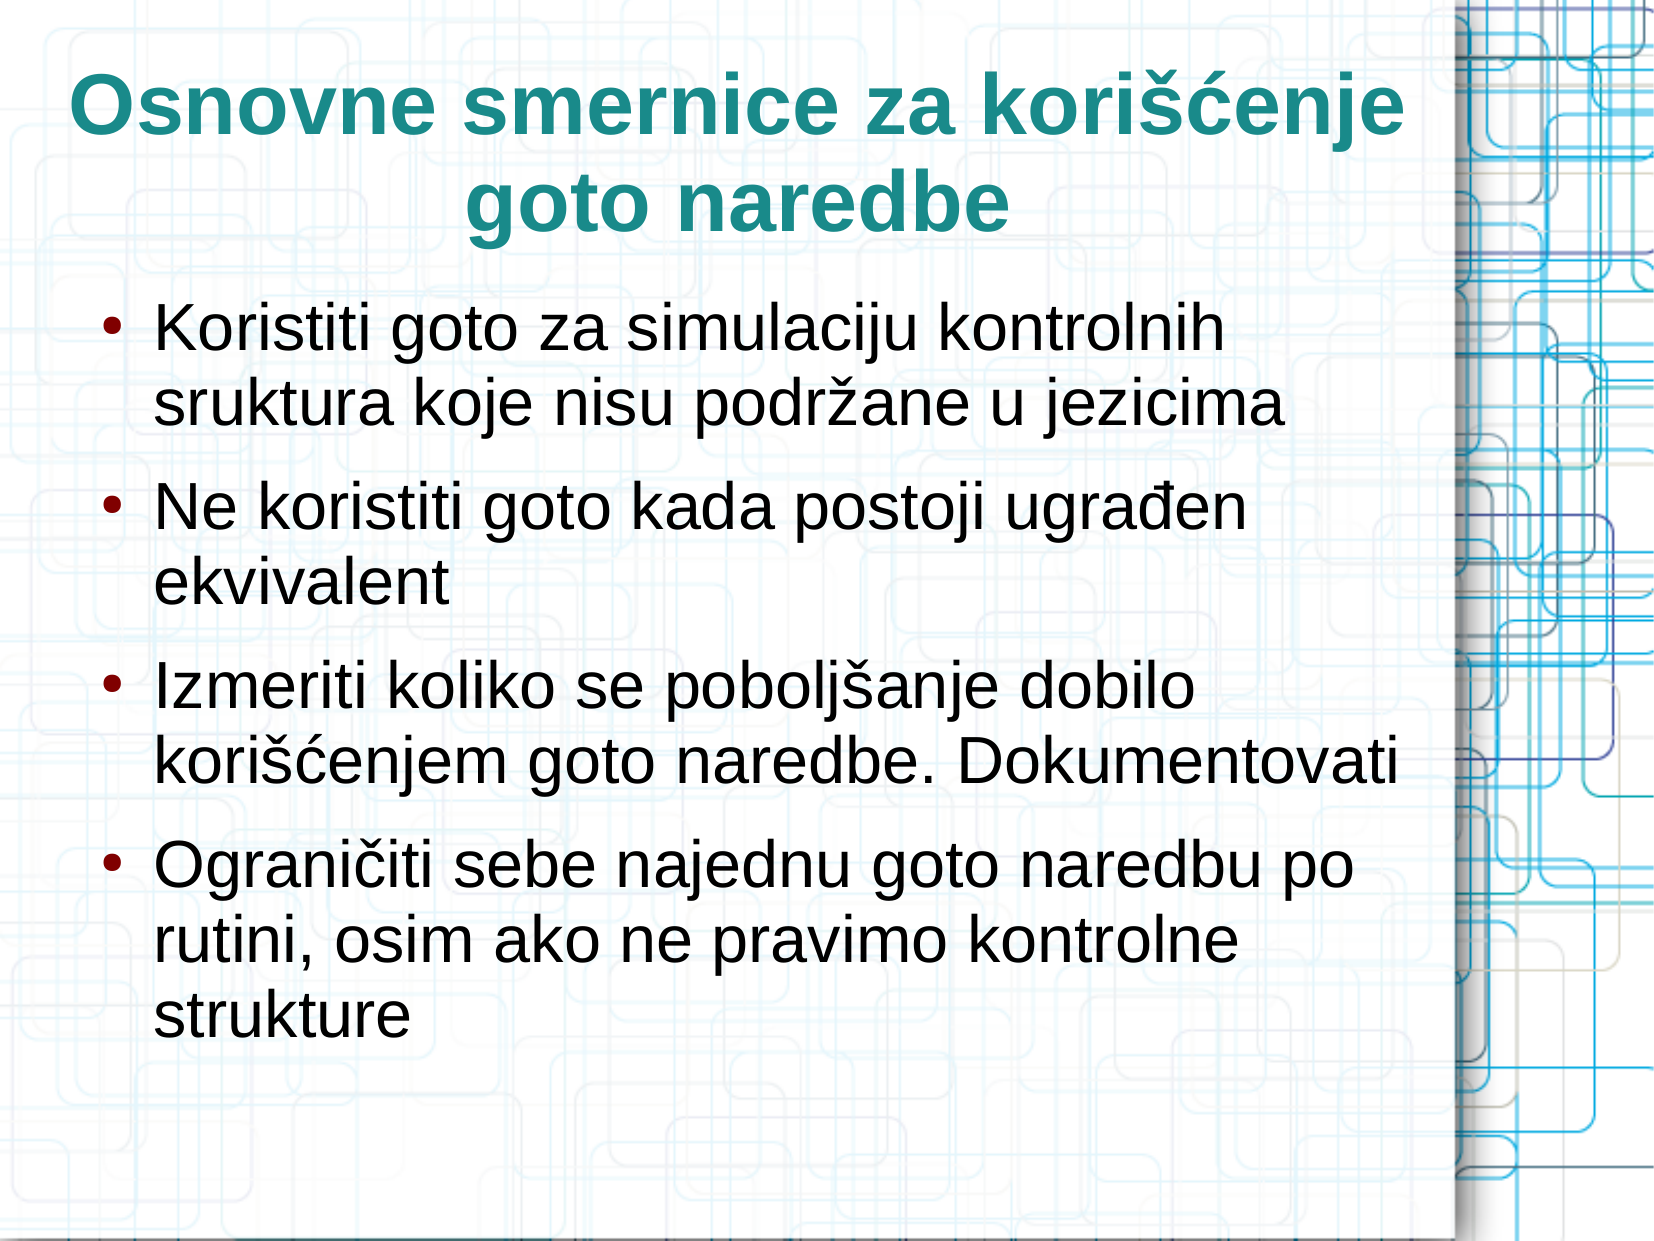

# Osnovne smernice za korišćenje goto naredbe
Koristiti goto za simulaciju kontrolnih sruktura koje nisu podržane u jezicima
Ne koristiti goto kada postoji ugrađen ekvivalent
Izmeriti koliko se poboljšanje dobilo korišćenjem goto naredbe. Dokumentovati
Ograničiti sebe najednu goto naredbu po rutini, osim ako ne pravimo kontrolne strukture